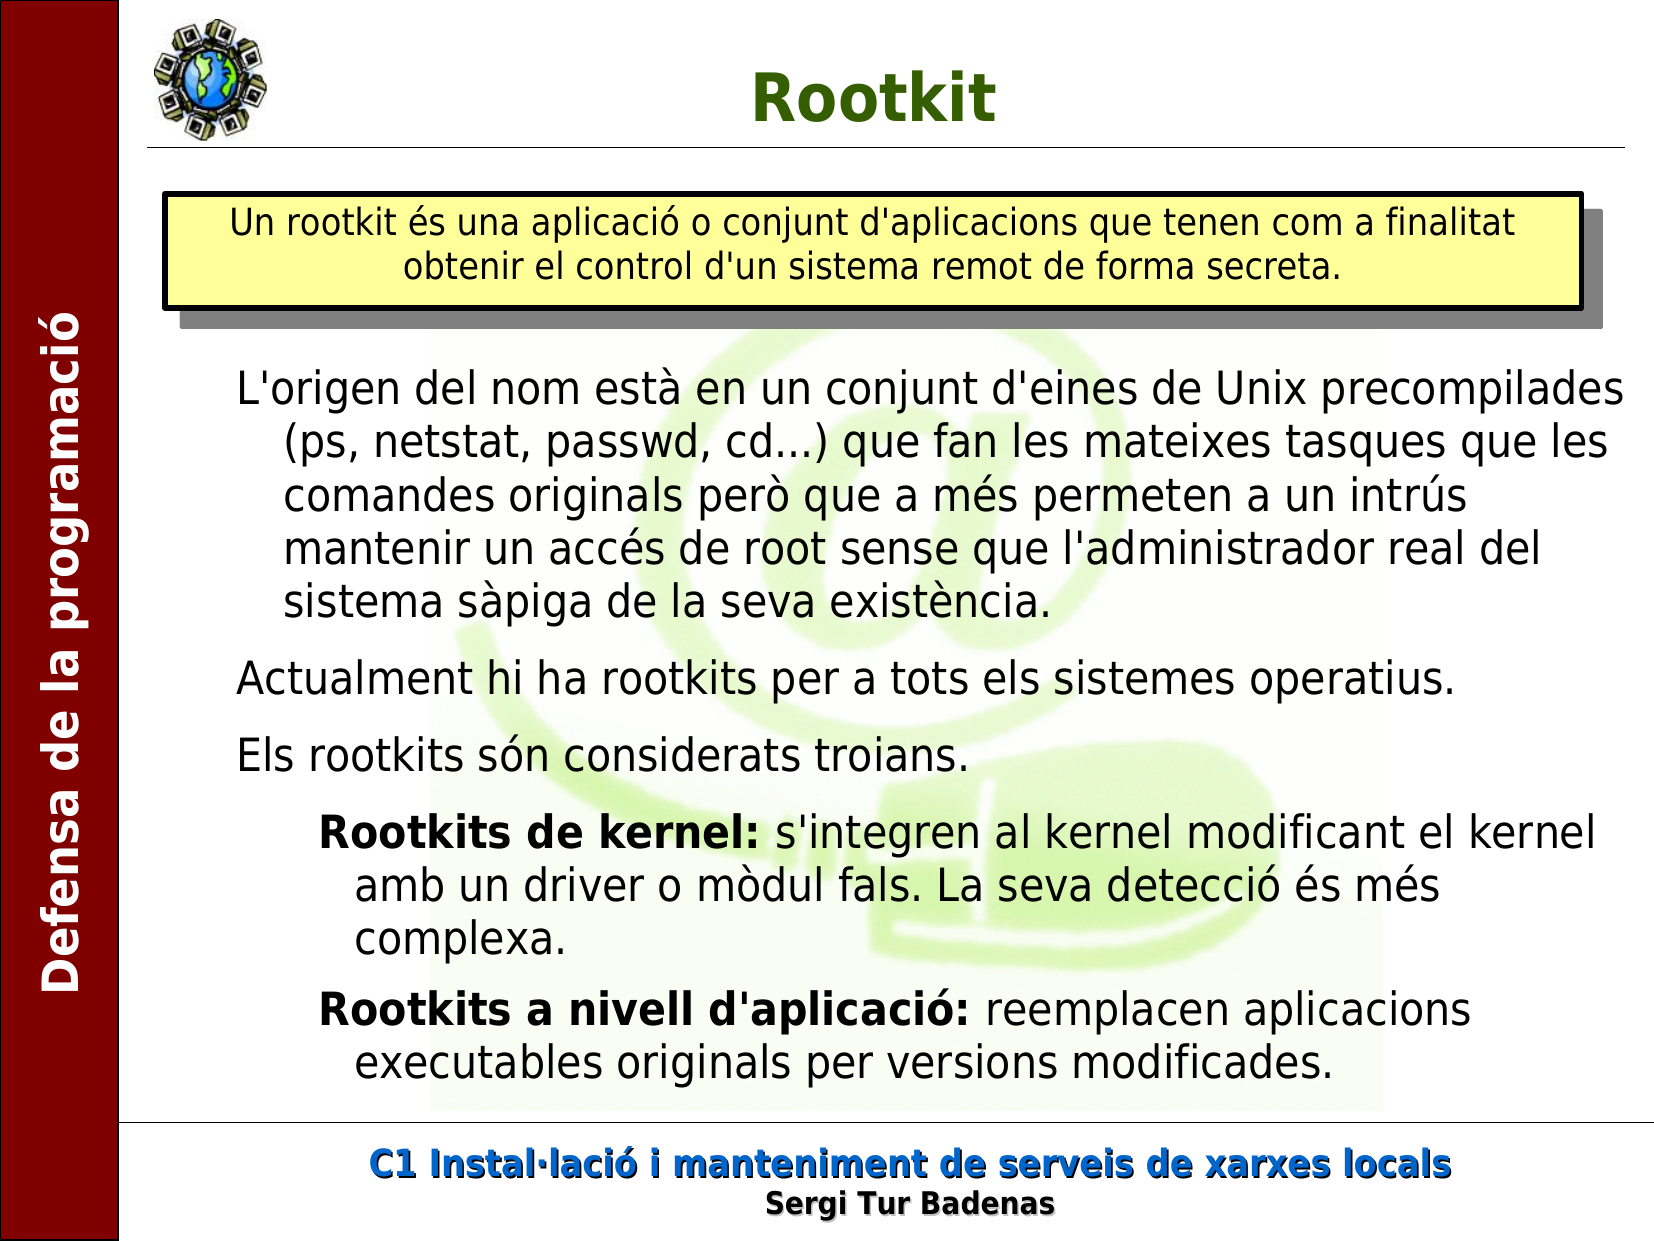

# Rootkit
Un rootkit és una aplicació o conjunt d'aplicacions que tenen com a finalitat obtenir el control d'un sistema remot de forma secreta.
L'origen del nom està en un conjunt d'eines de Unix precompilades (ps, netstat, passwd, cd...) que fan les mateixes tasques que les comandes originals però que a més permeten a un intrús mantenir un accés de root sense que l'administrador real del sistema sàpiga de la seva existència.
Actualment hi ha rootkits per a tots els sistemes operatius.
Els rootkits són considerats troians.
Rootkits de kernel: s'integren al kernel modificant el kernel amb un driver o mòdul fals. La seva detecció és més complexa.
Rootkits a nivell d'aplicació: reemplacen aplicacions executables originals per versions modificades.